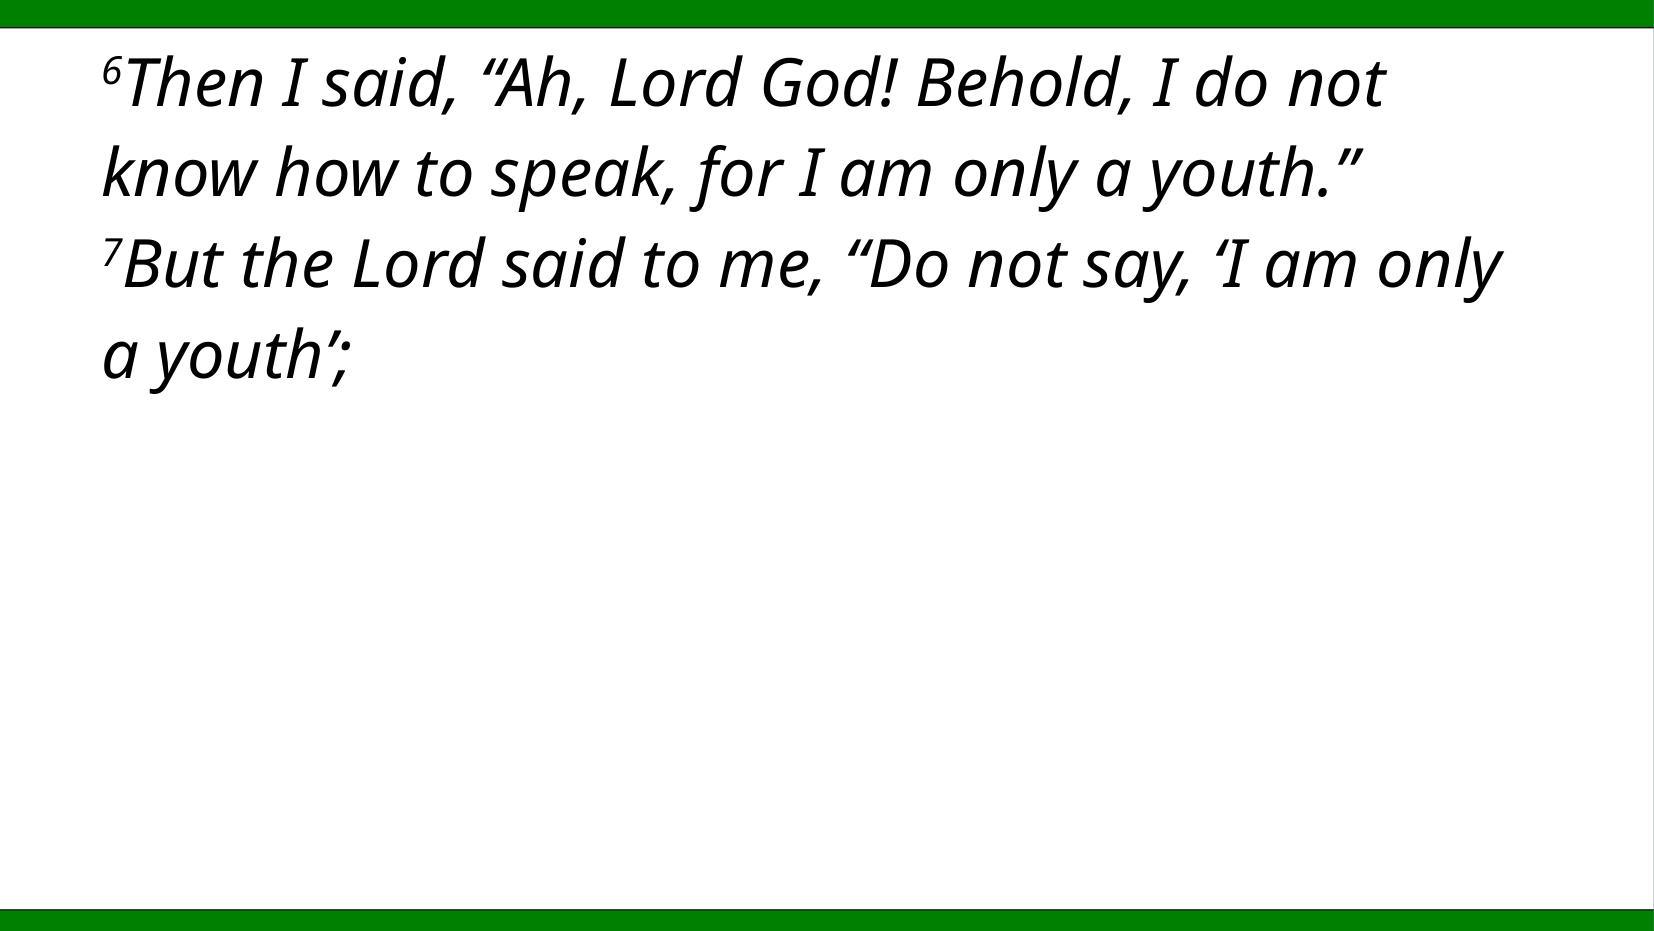

6Then I said, “Ah, Lord God! Behold, I do not know how to speak, for I am only a youth.”
7But the Lord said to me, “Do not say, ‘I am only a youth’;